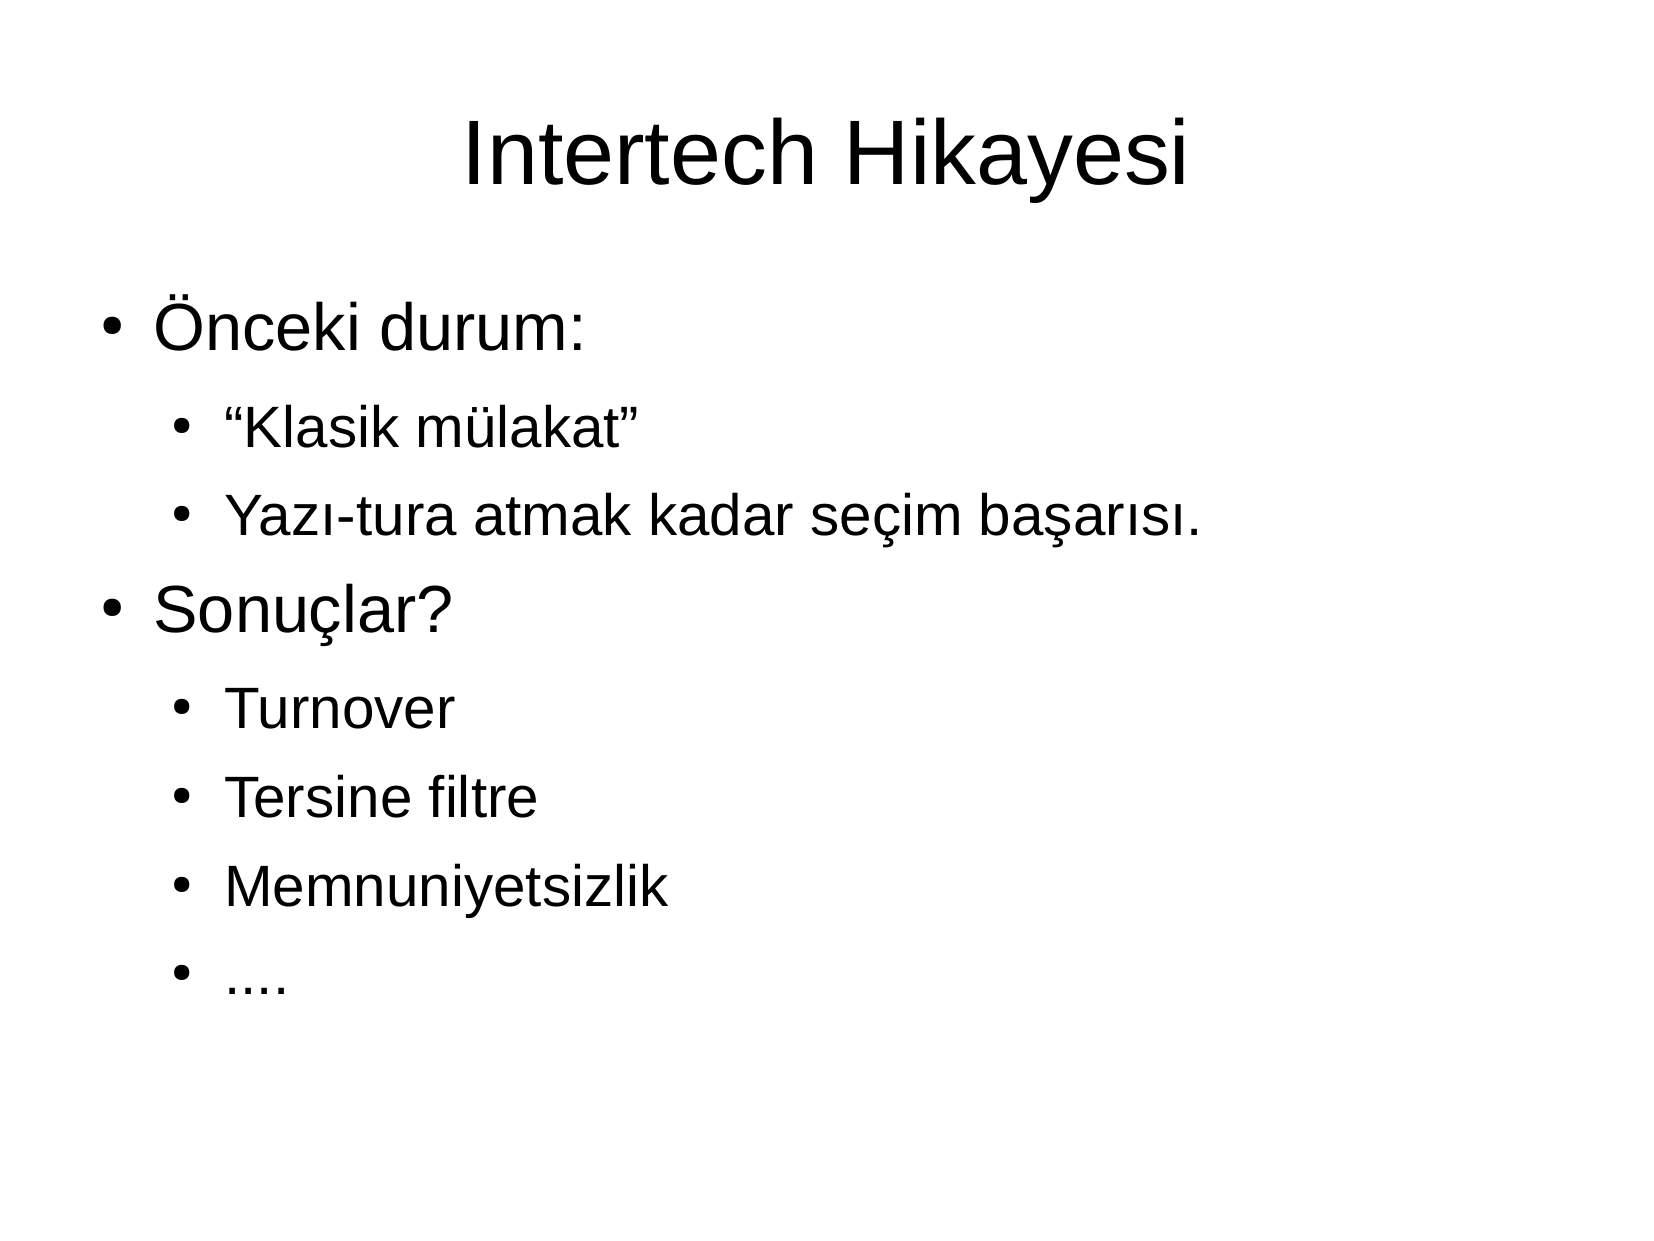

# Intertech Hikayesi
Önceki durum:
“Klasik mülakat”
Yazı-tura atmak kadar seçim başarısı.
Sonuçlar?
Turnover
Tersine filtre
Memnuniyetsizlik
....